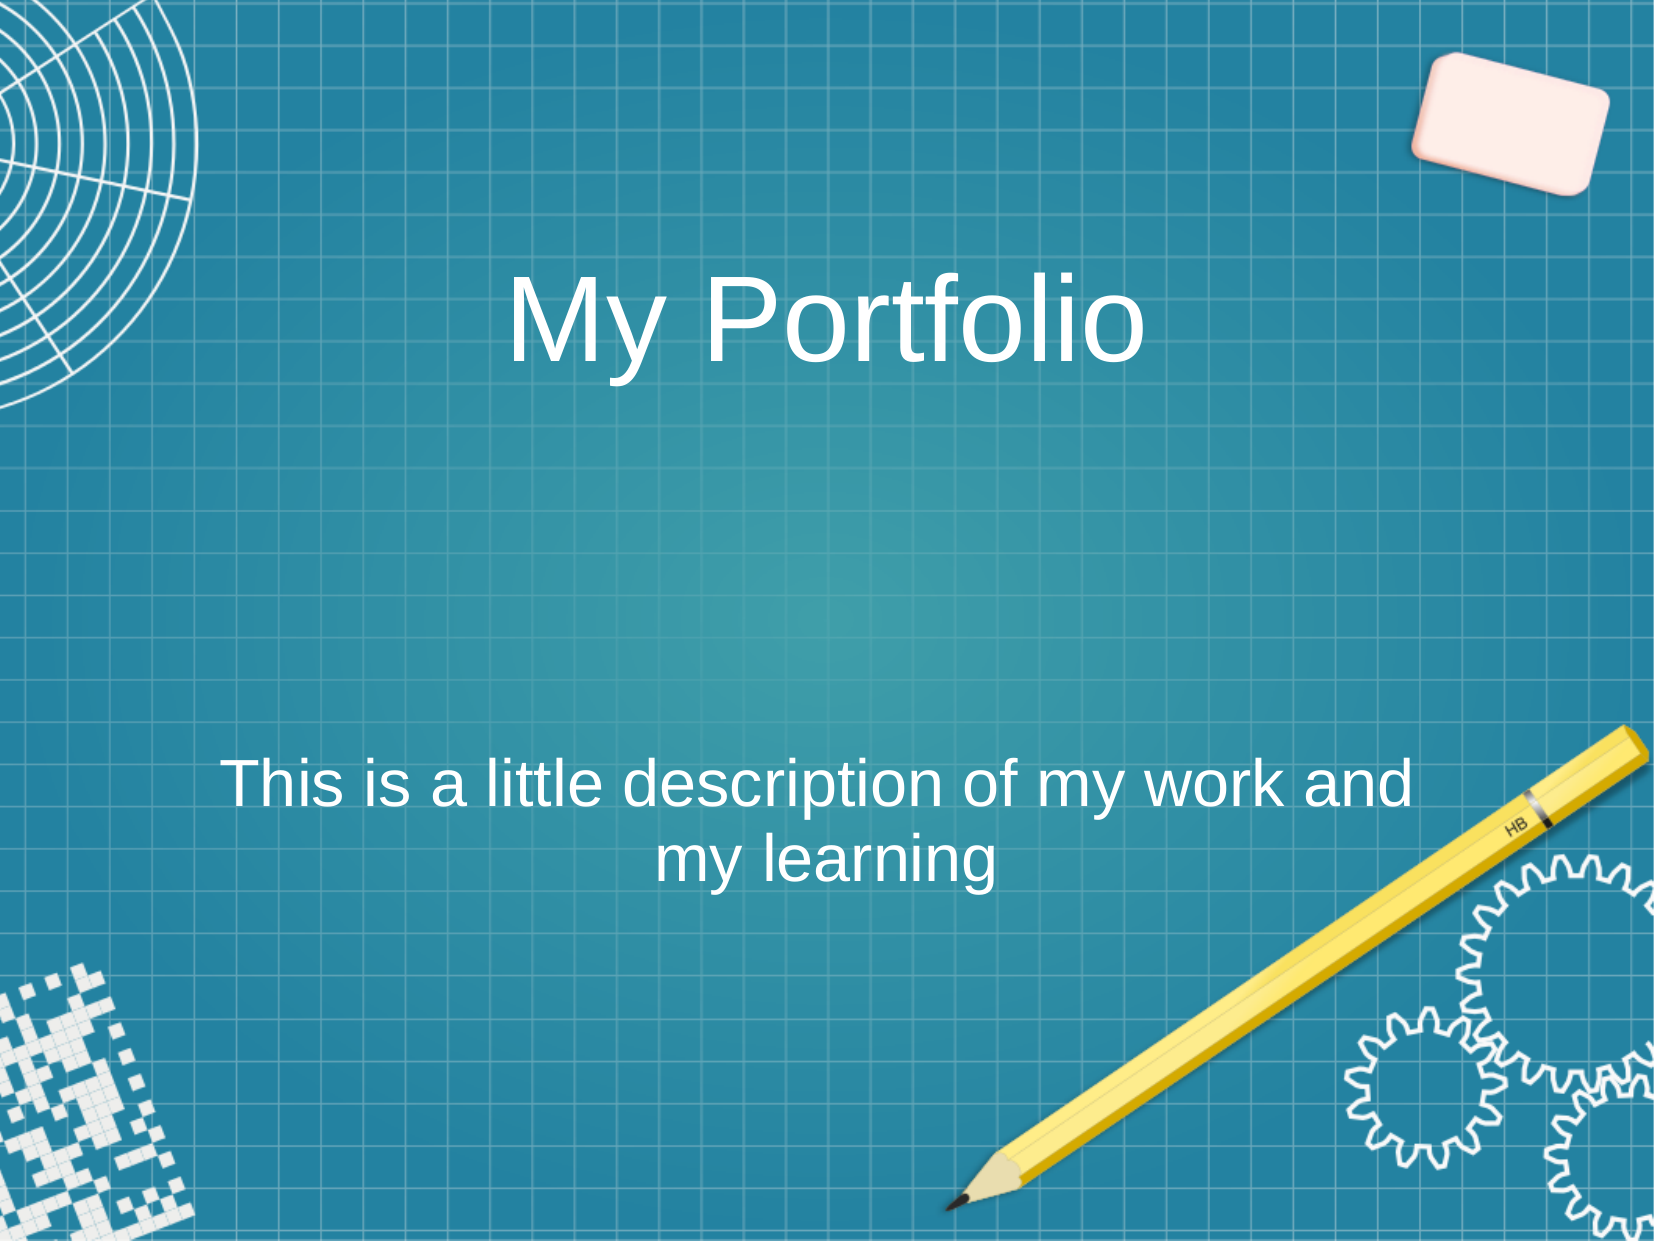

# My Portfolio
This is a little description of my work and
my learning